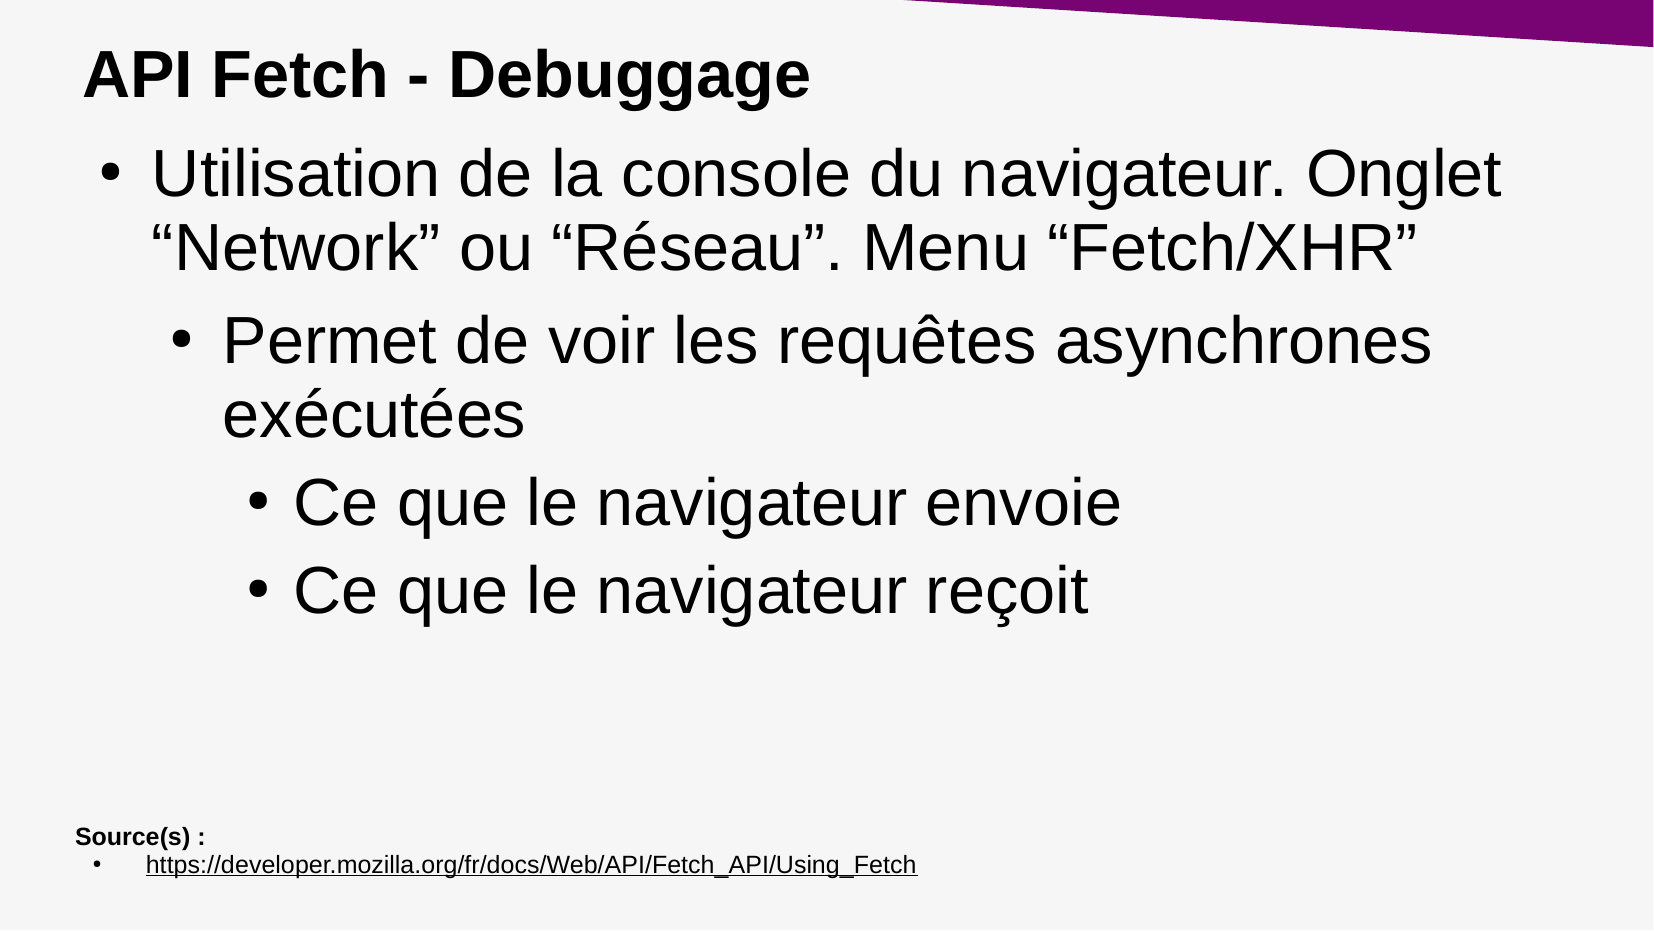

# API Fetch - Debuggage
Utilisation de la console du navigateur. Onglet “Network” ou “Réseau”. Menu “Fetch/XHR”
Permet de voir les requêtes asynchrones exécutées
Ce que le navigateur envoie
Ce que le navigateur reçoit
Source(s) :
https://developer.mozilla.org/fr/docs/Web/API/Fetch_API/Using_Fetch